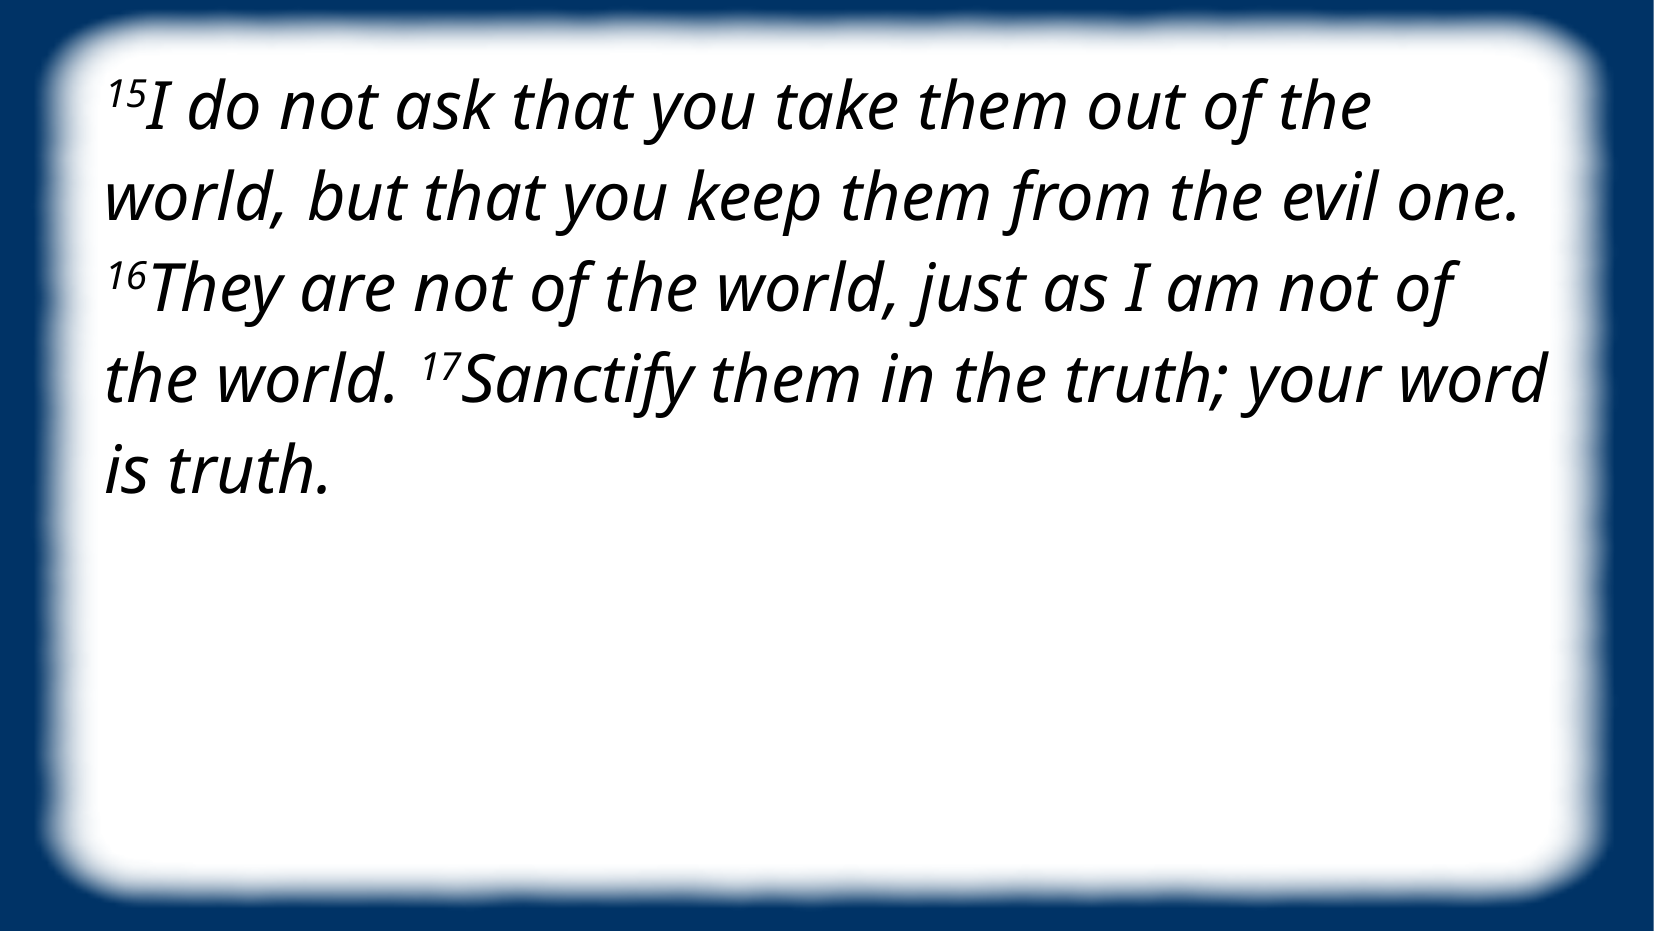

15I do not ask that you take them out of the world, but that you keep them from the evil one. 16They are not of the world, just as I am not of the world. 17Sanctify them in the truth; your word is truth.